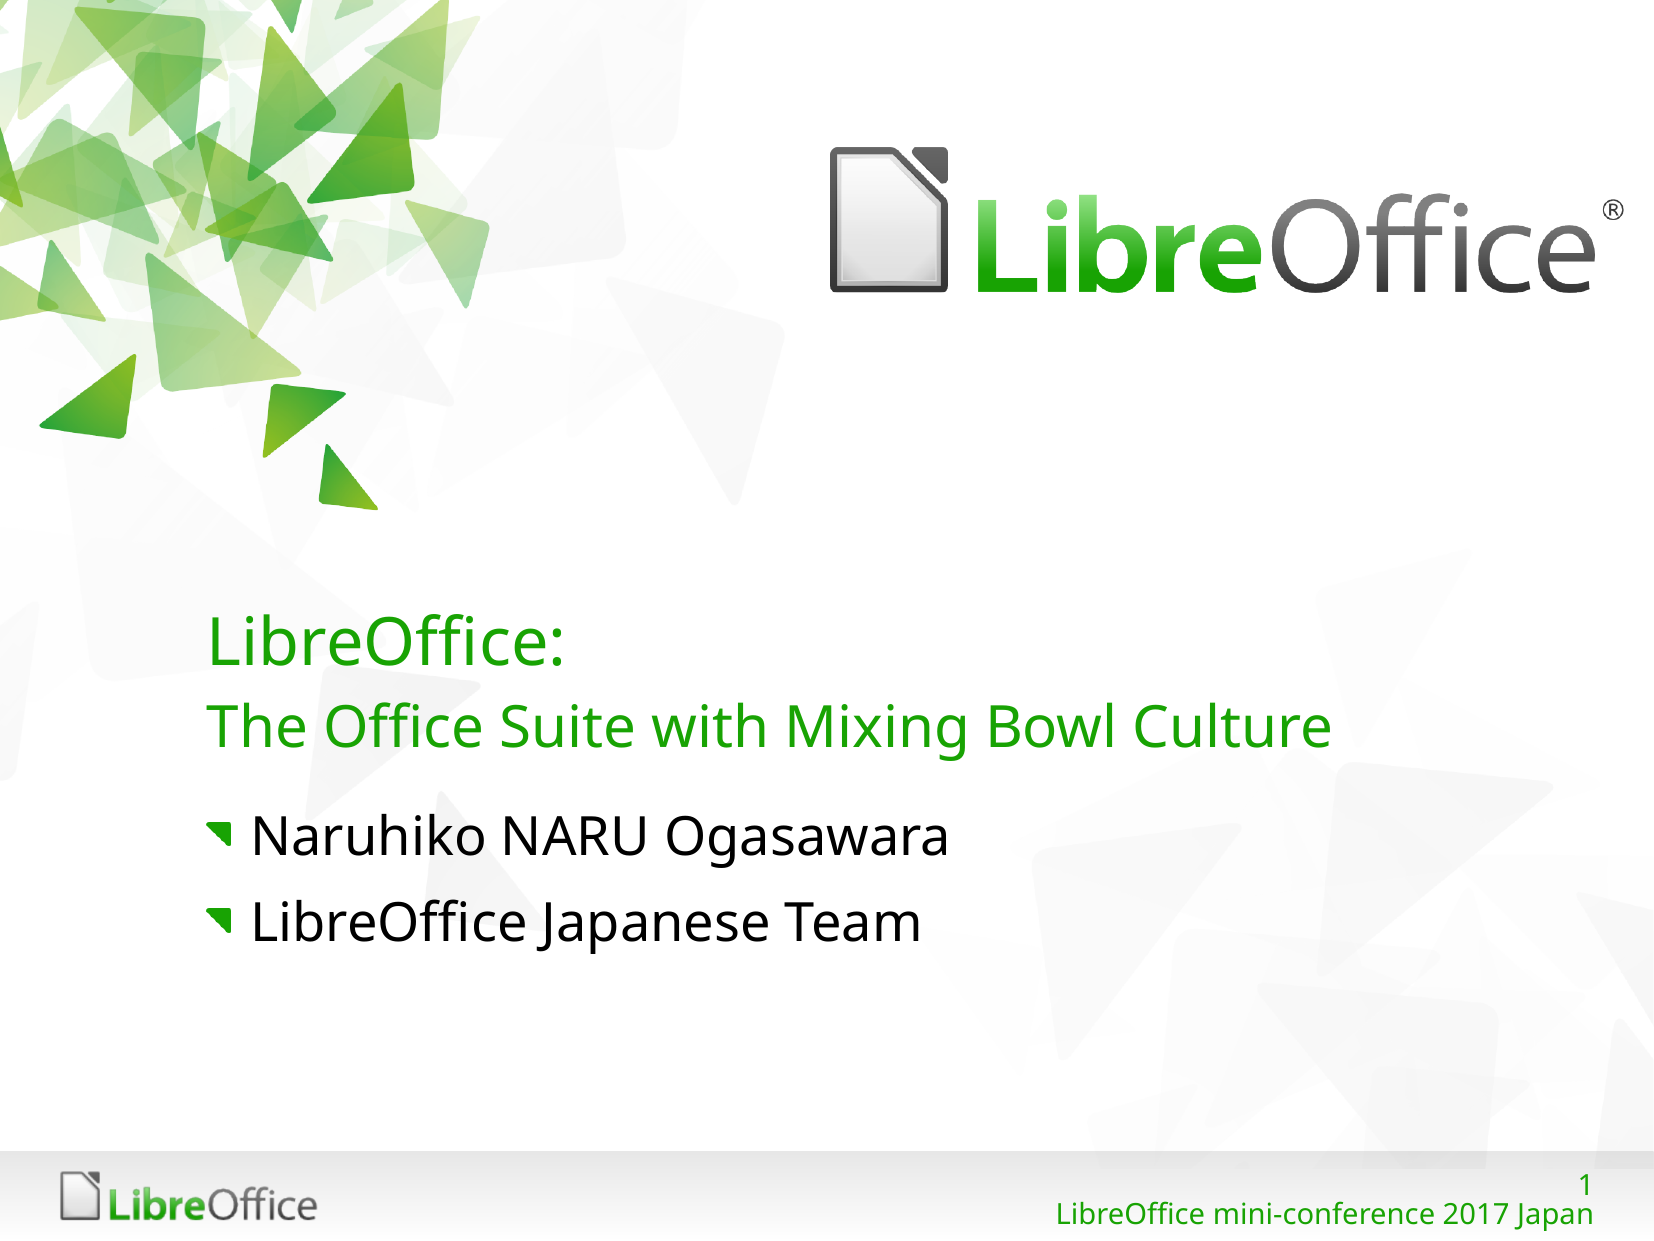

# LibreOffice: The Office Suite with Mixing Bowl Culture
Naruhiko NARU Ogasawara
LibreOffice Japanese Team
1
LibreOffice mini-conference 2017 Japan